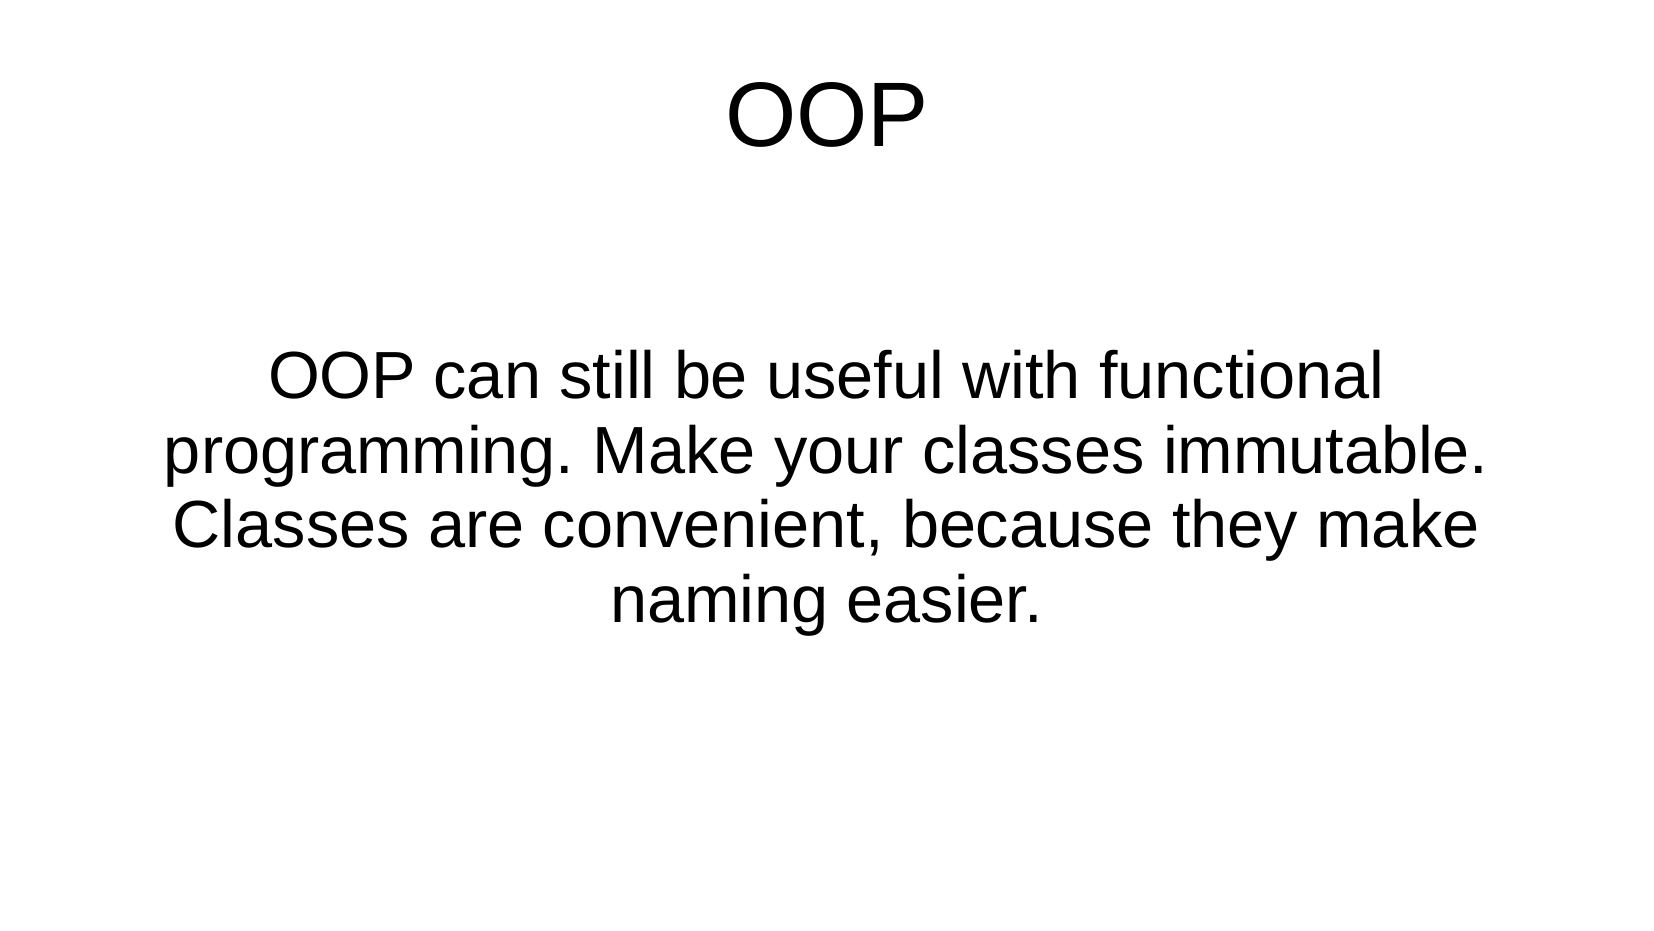

# OOP
OOP can still be useful with functional programming. Make your classes immutable. Classes are convenient, because they make naming easier.